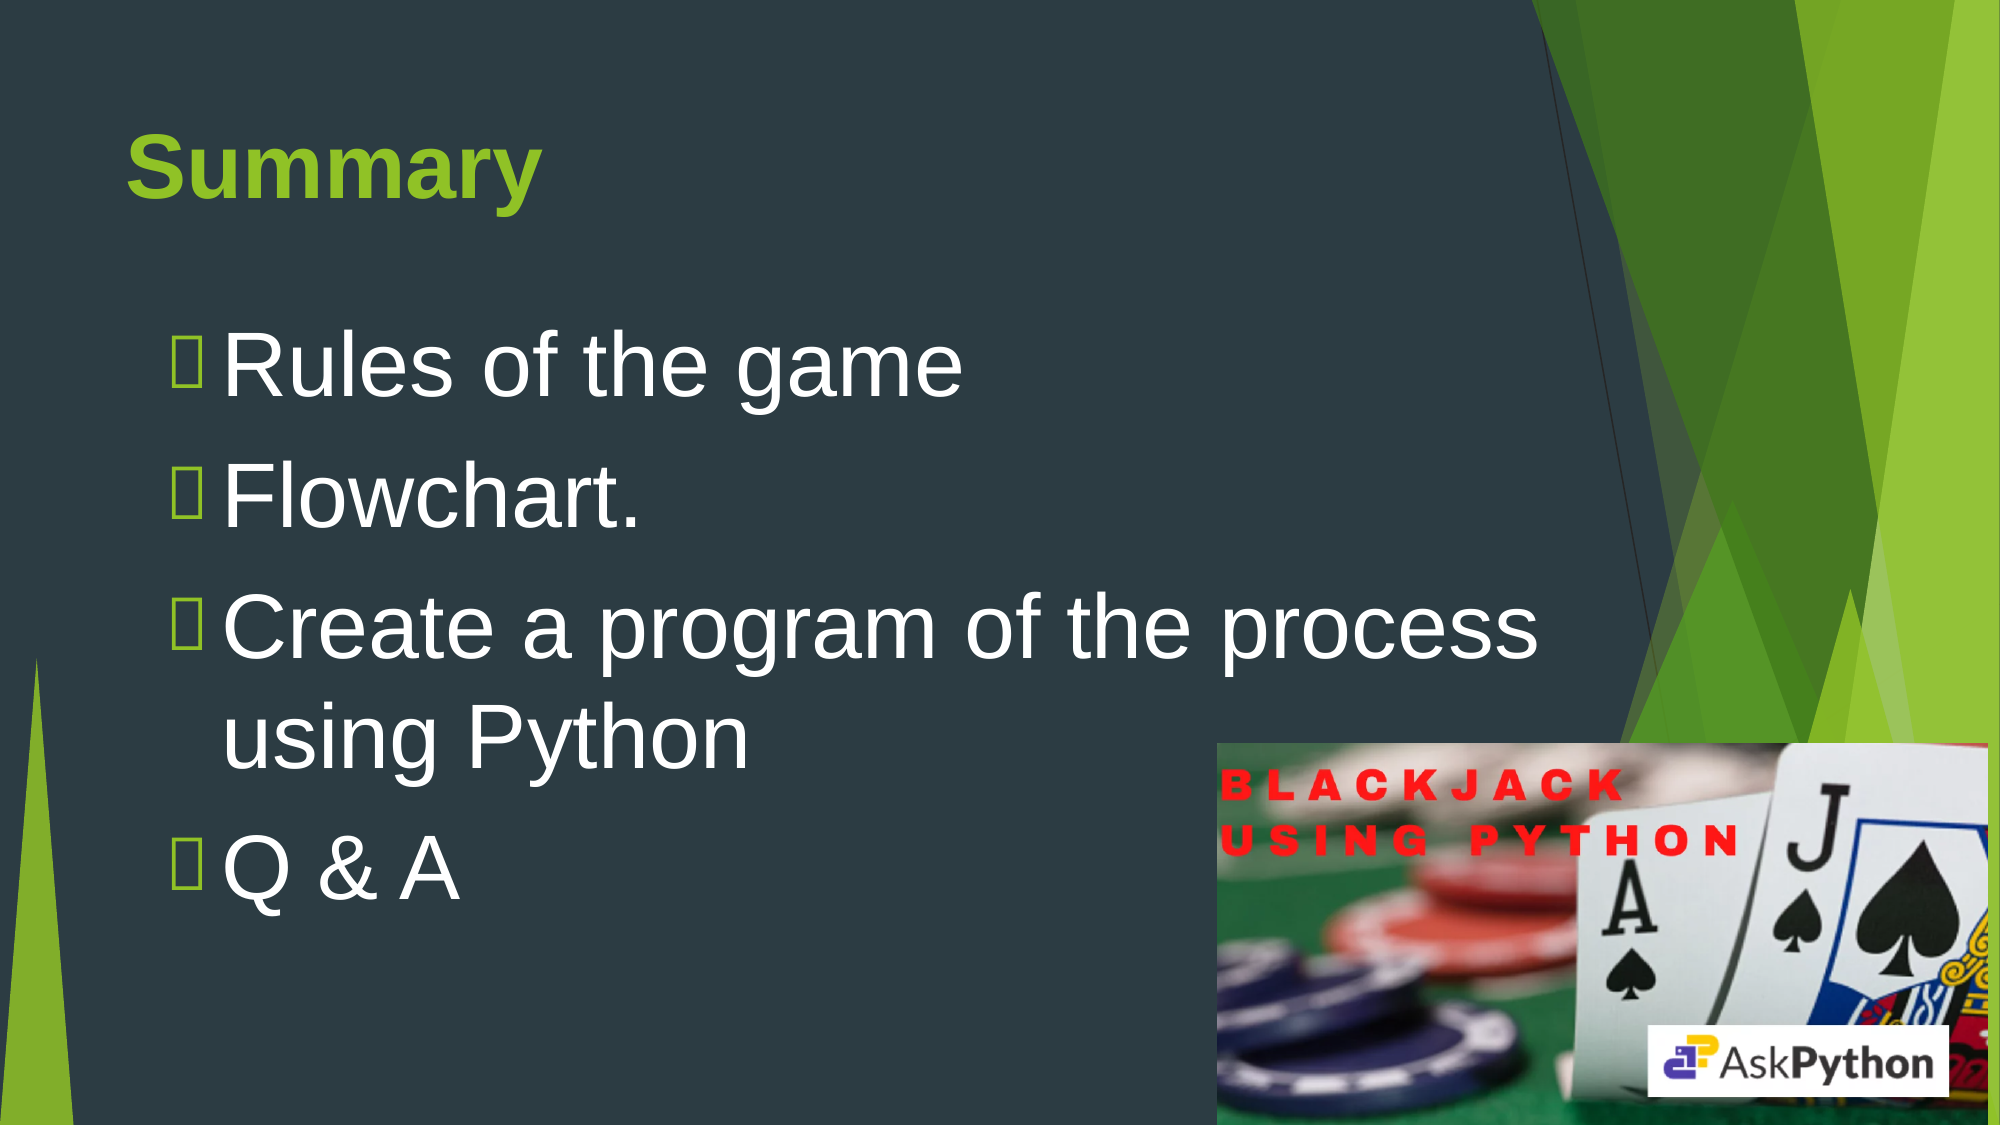

# Summary
Rules of the game
Flowchart.
Create a program of the process using Python
Q & A